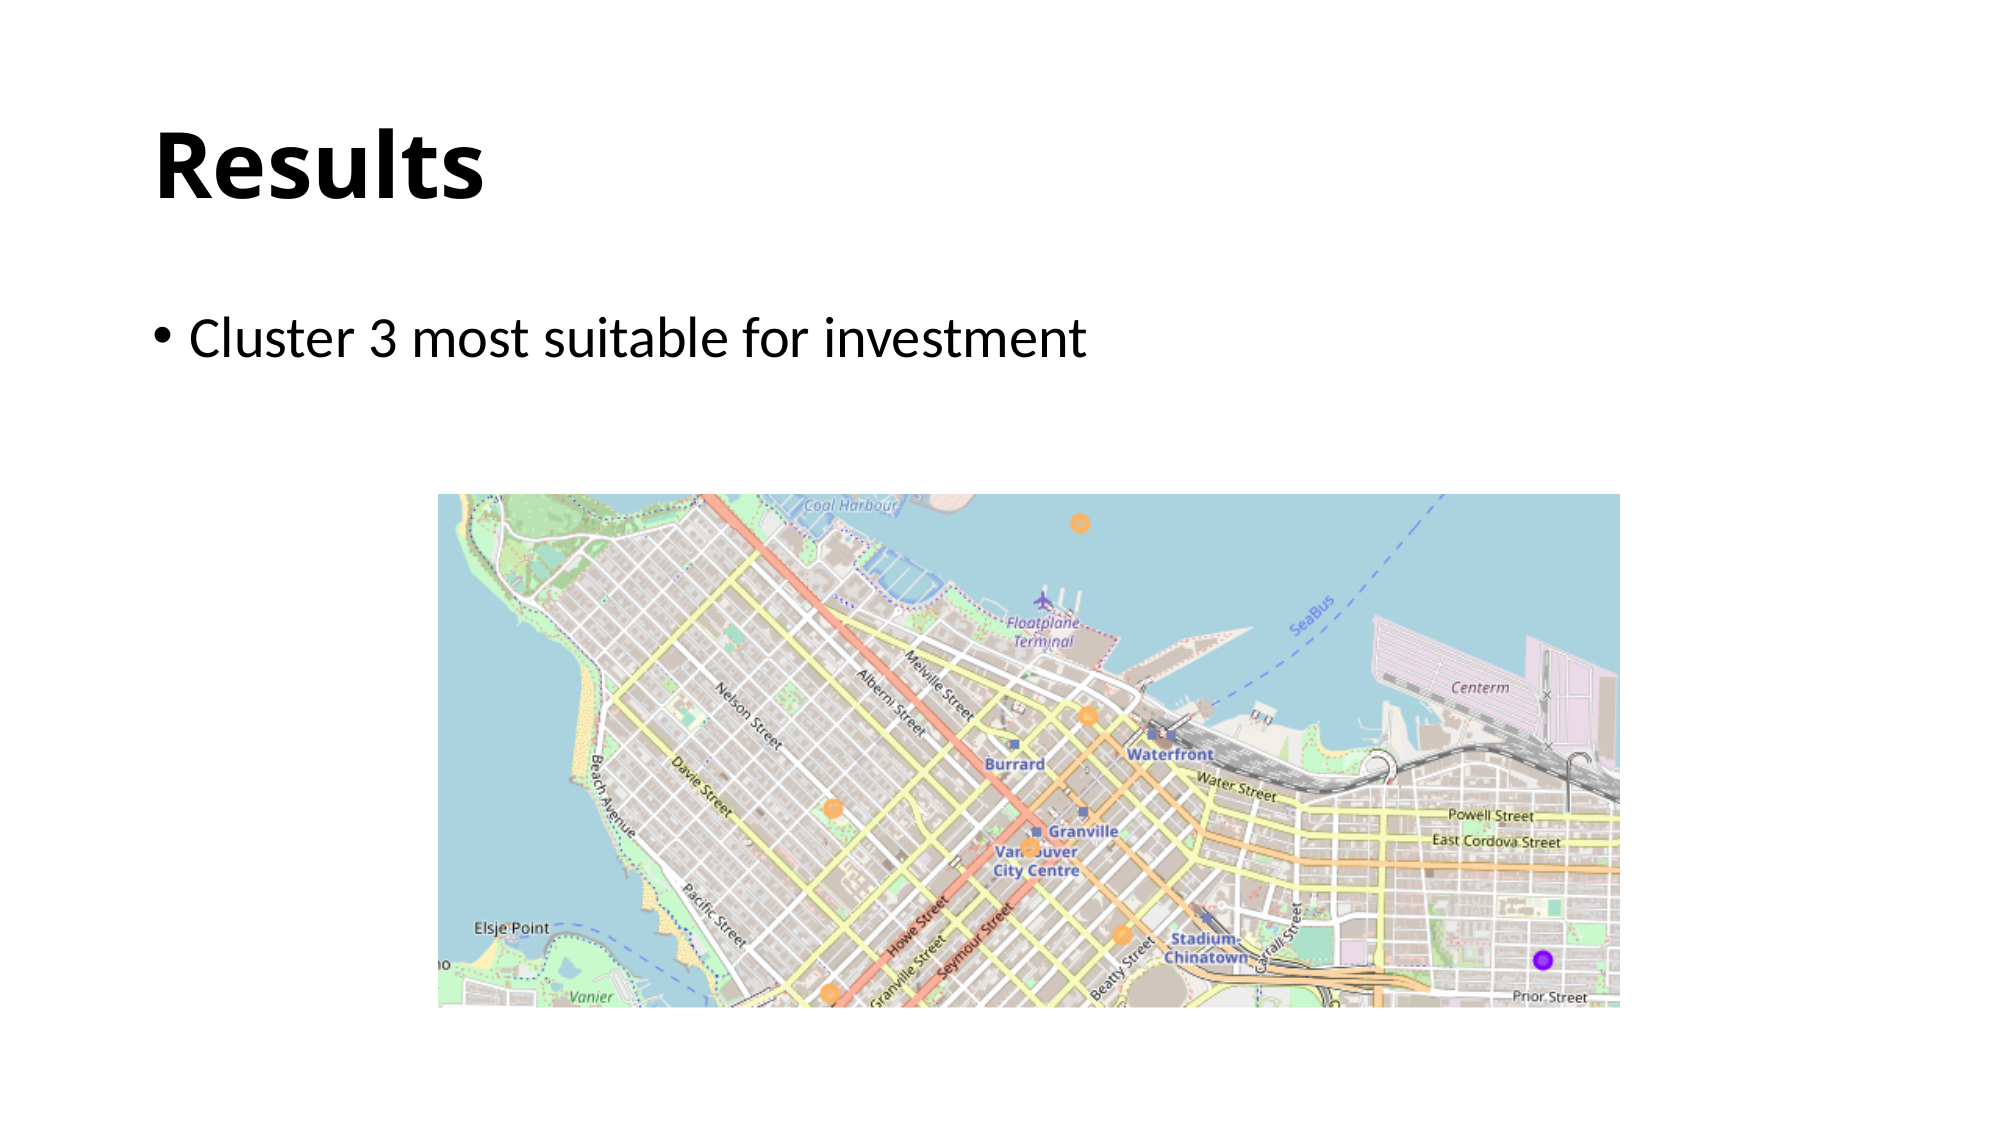

# Results
Cluster 3 most suitable for investment